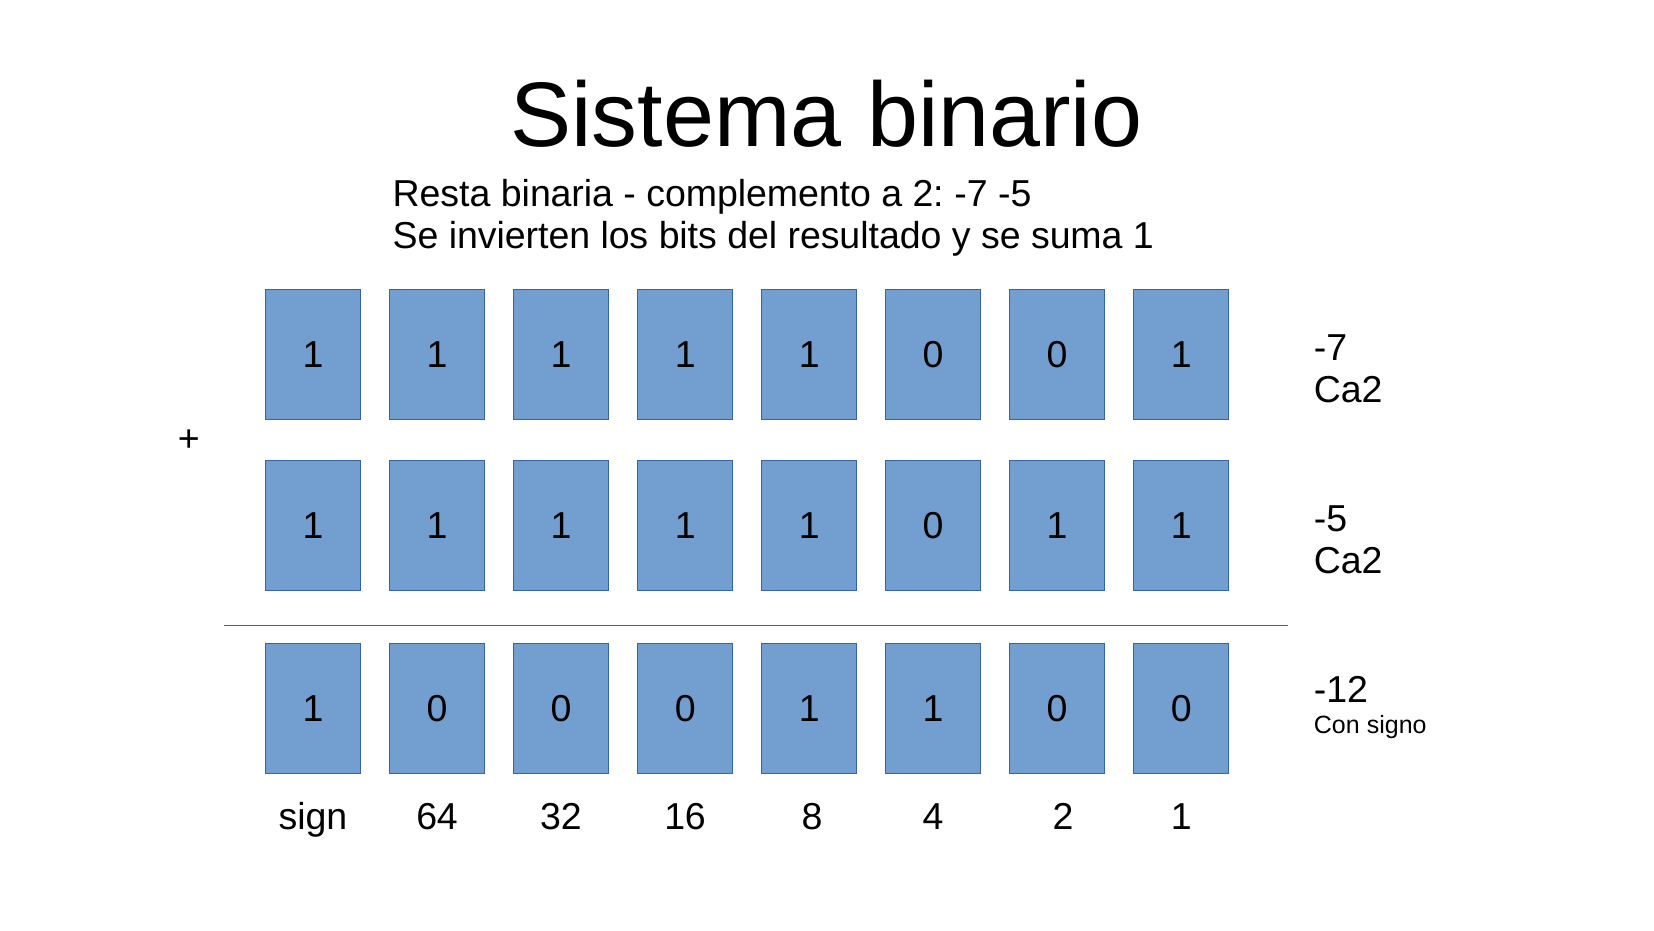

# Sistema binario
Resta binaria - complemento a 2: -7 -5
Se invierten los bits del resultado y se suma 1
1
1
1
1
1
0
0
1
-7 Ca2
+
1
1
1
1
1
0
1
1
-5 Ca2
1
0
0
0
1
1
0
0
-12
Con signo
sign
64
32
16
8
4
2
1